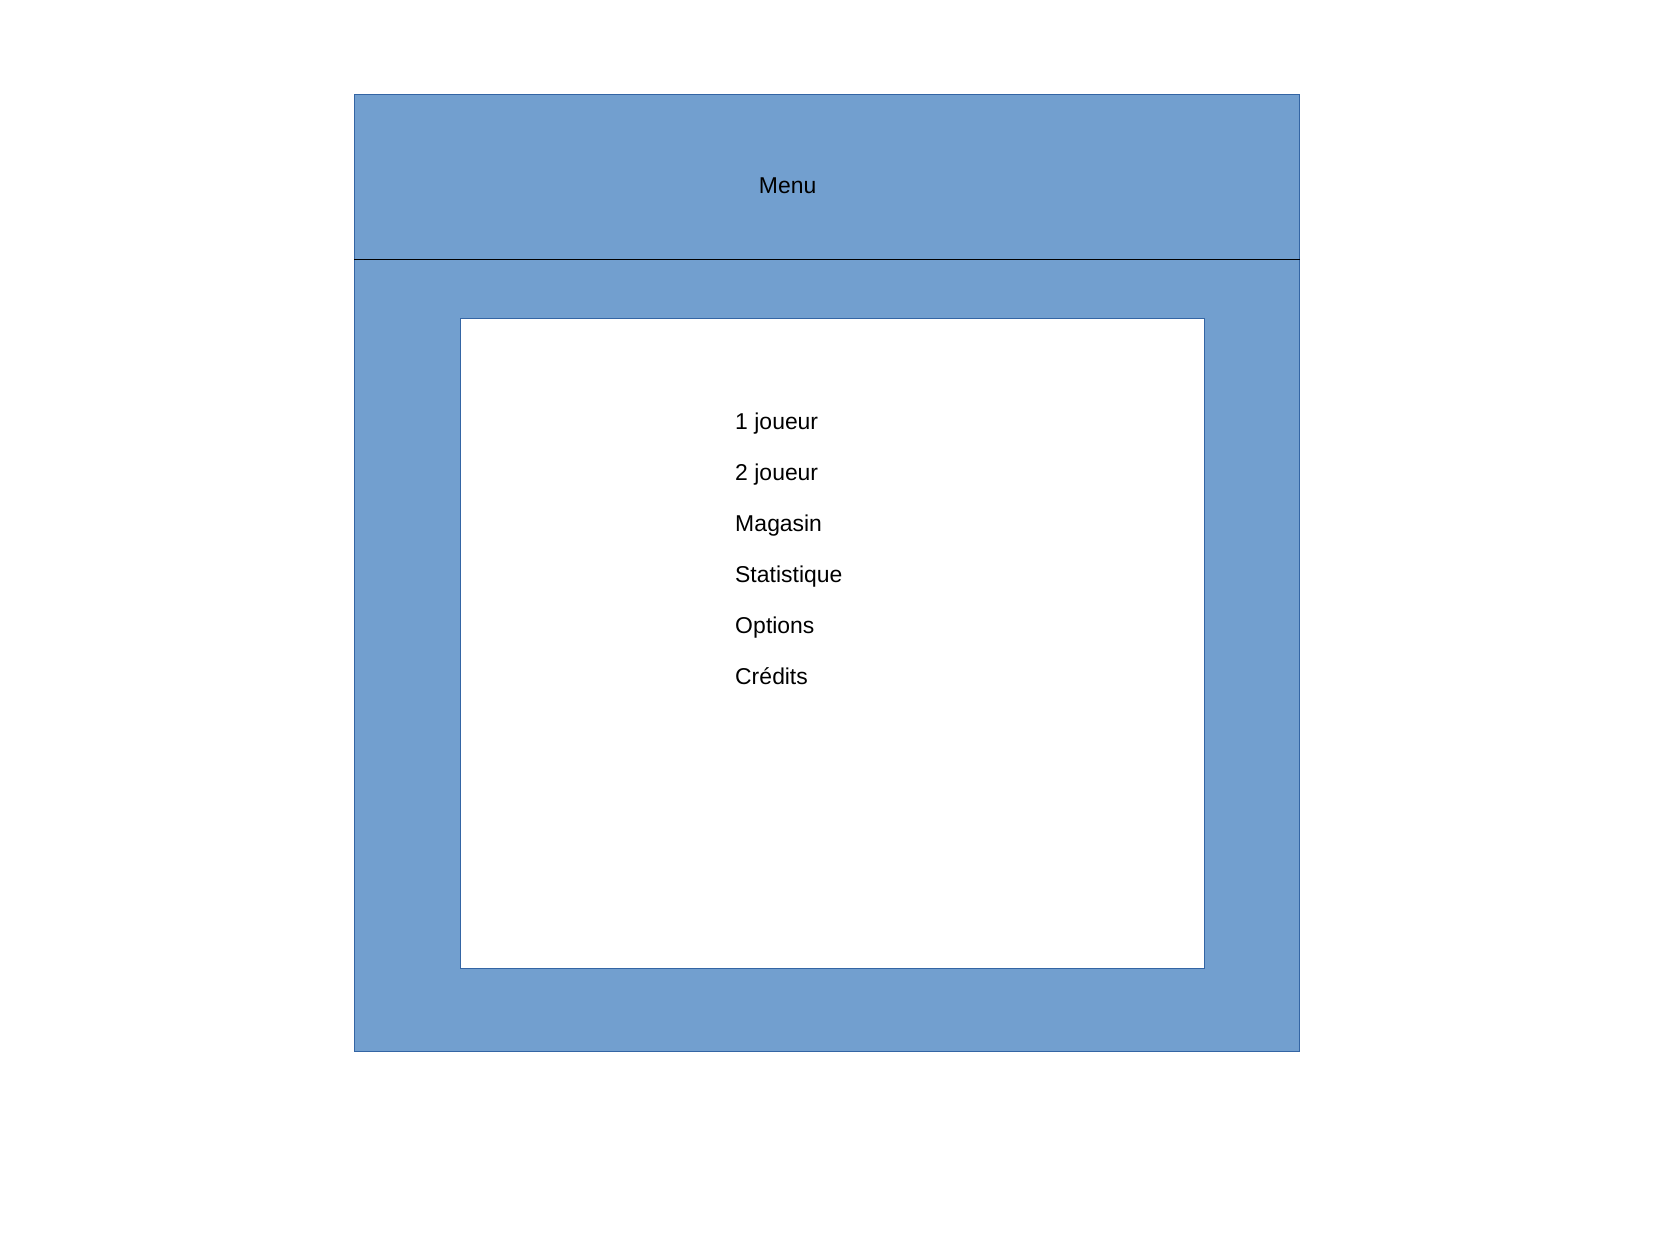

ll
Menu
1 joueur
2 joueur
Magasin
Statistique
Options
Crédits